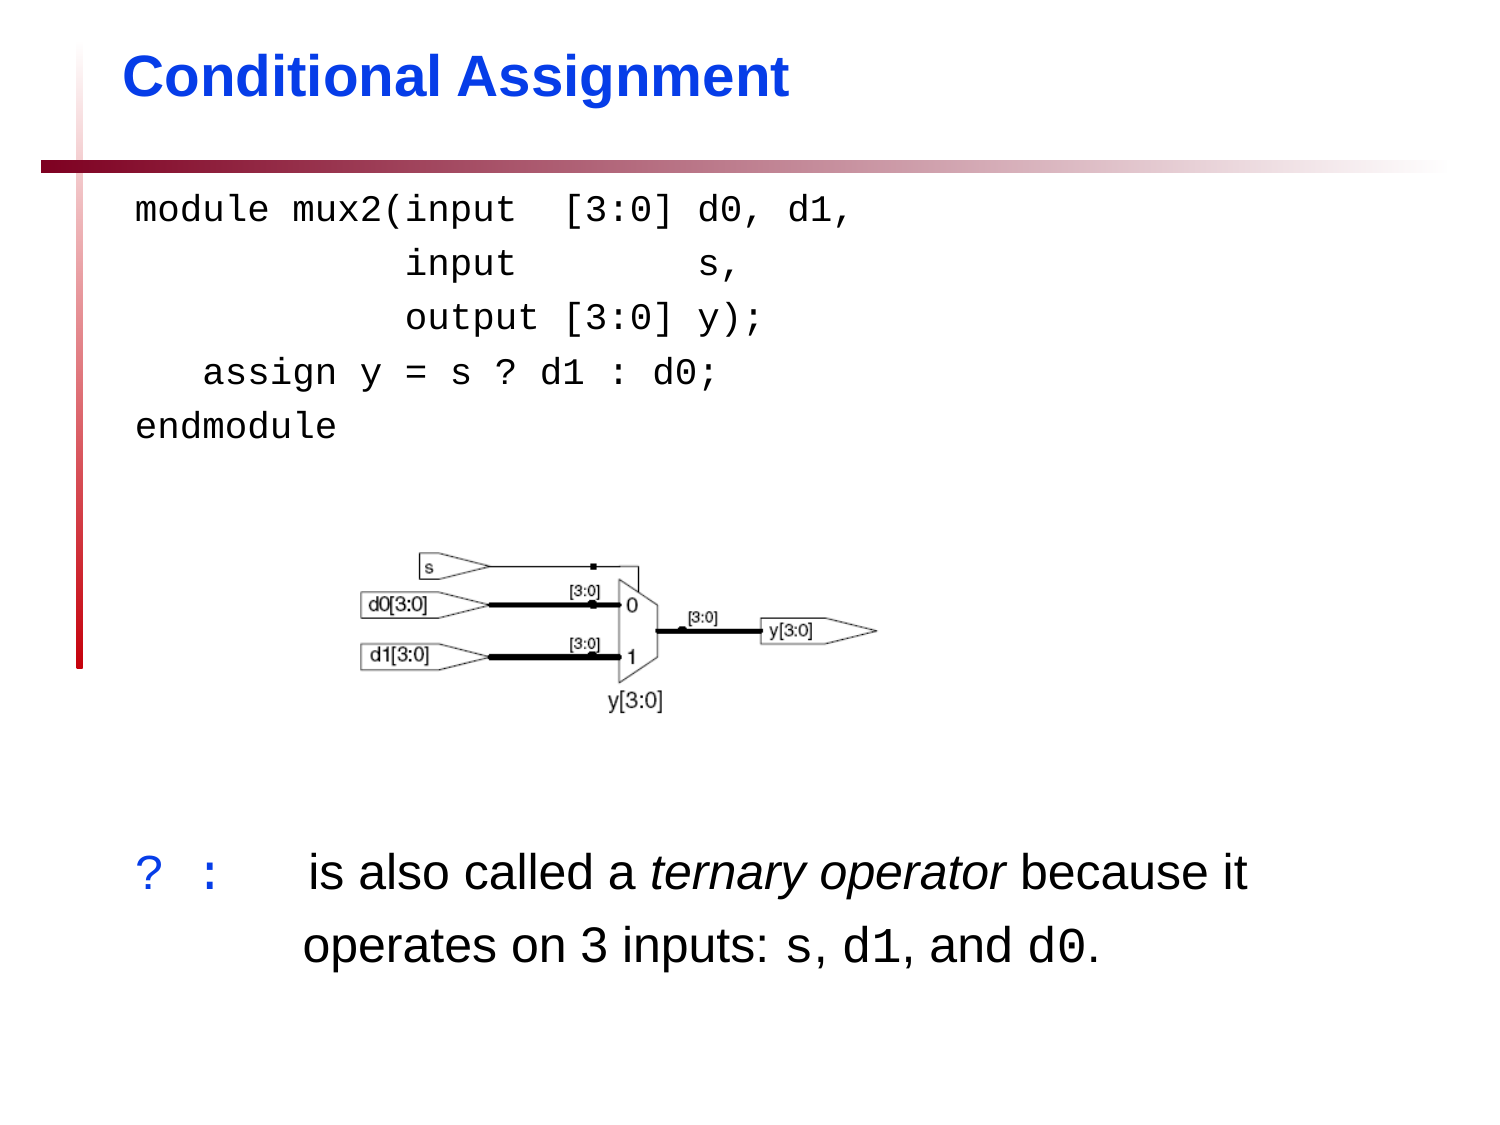

# Conditional Assignment
module mux2(input [3:0] d0, d1,
 input s,
 output [3:0] y);
 assign y = s ? d1 : d0;
endmodule
? : is also called a ternary operator because it
 operates on 3 inputs: s, d1, and d0.